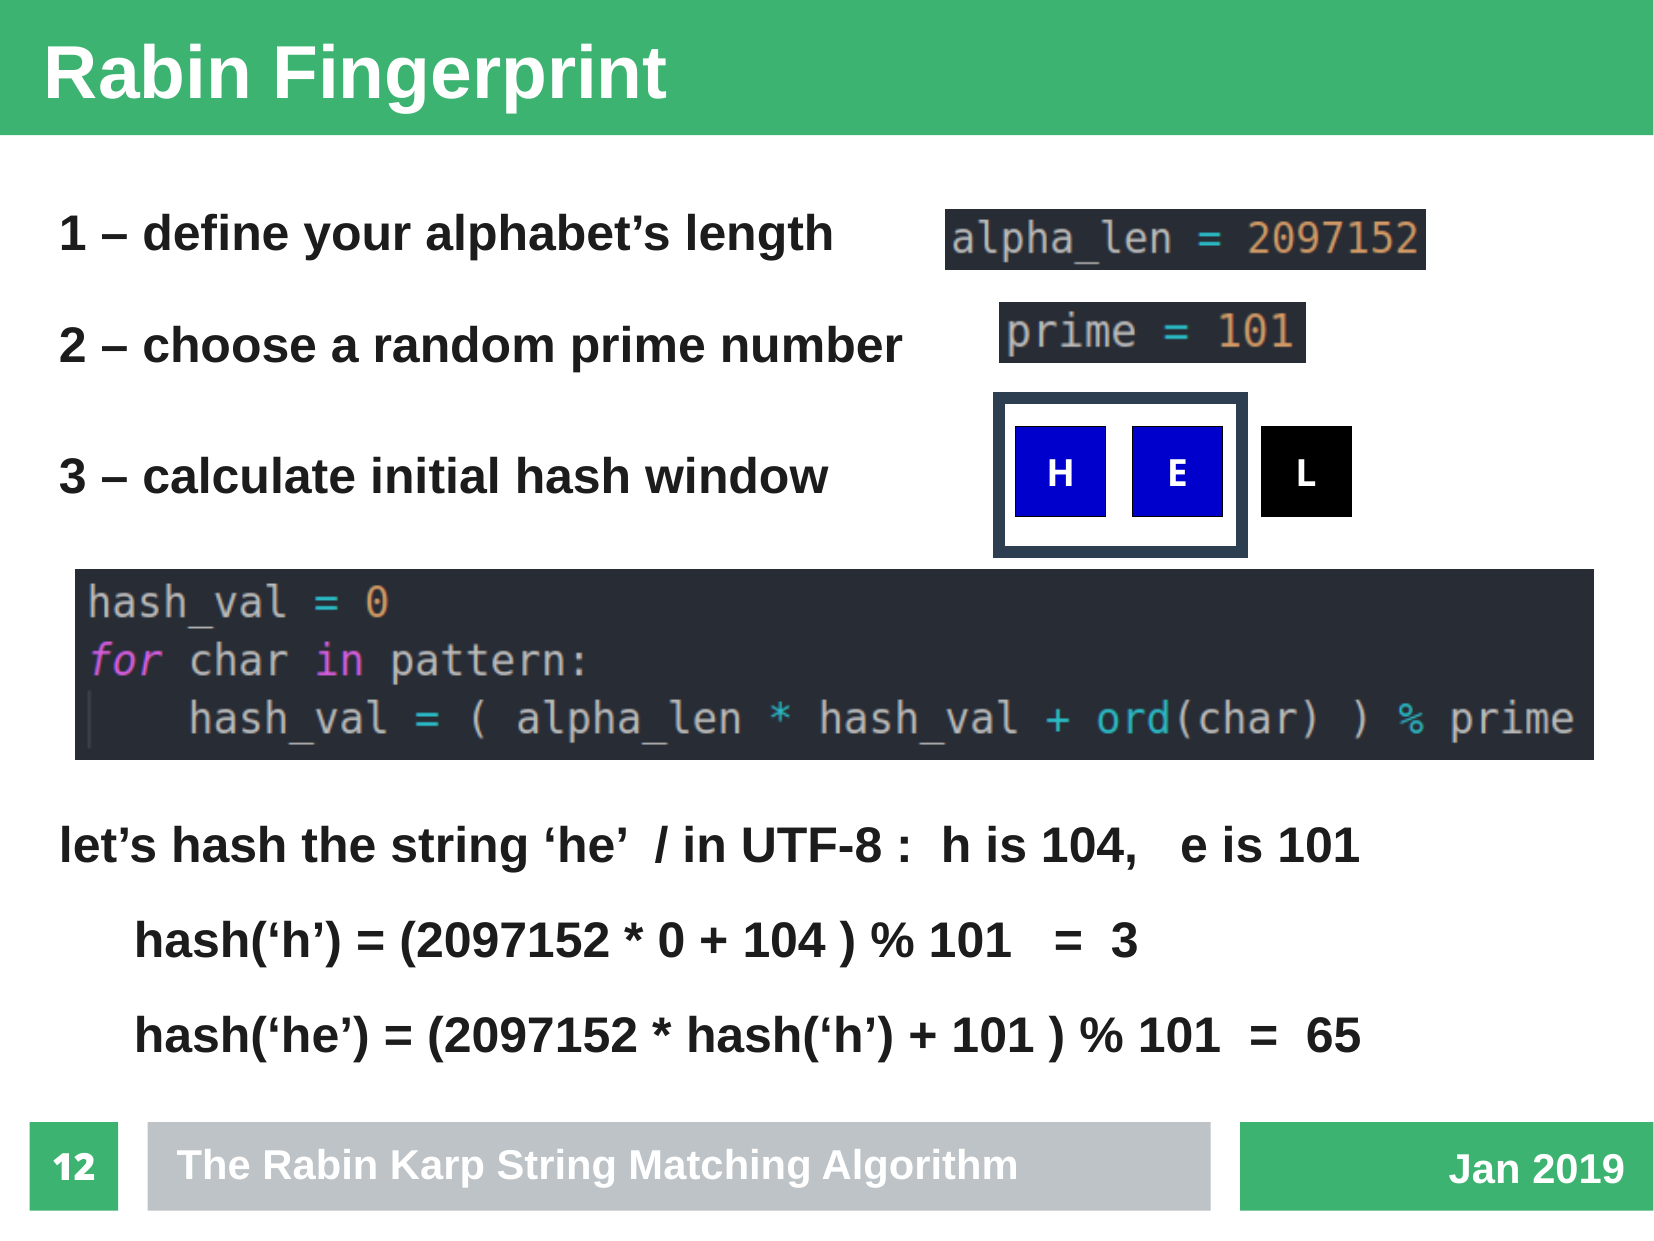

# Rabin Fingerprint
1 – define your alphabet’s length
2 – choose a random prime number
3 – calculate initial hash window
H
E
L
let’s hash the string ‘he’ / in UTF-8 : h is 104, e is 101
 	hash(‘h’) = (2097152 * 0 + 104 ) % 101 = 3
 	hash(‘he’) = (2097152 * hash(‘h’) + 101 ) % 101 = 65
12
The Rabin Karp String Matching Algorithm
Jan 2019